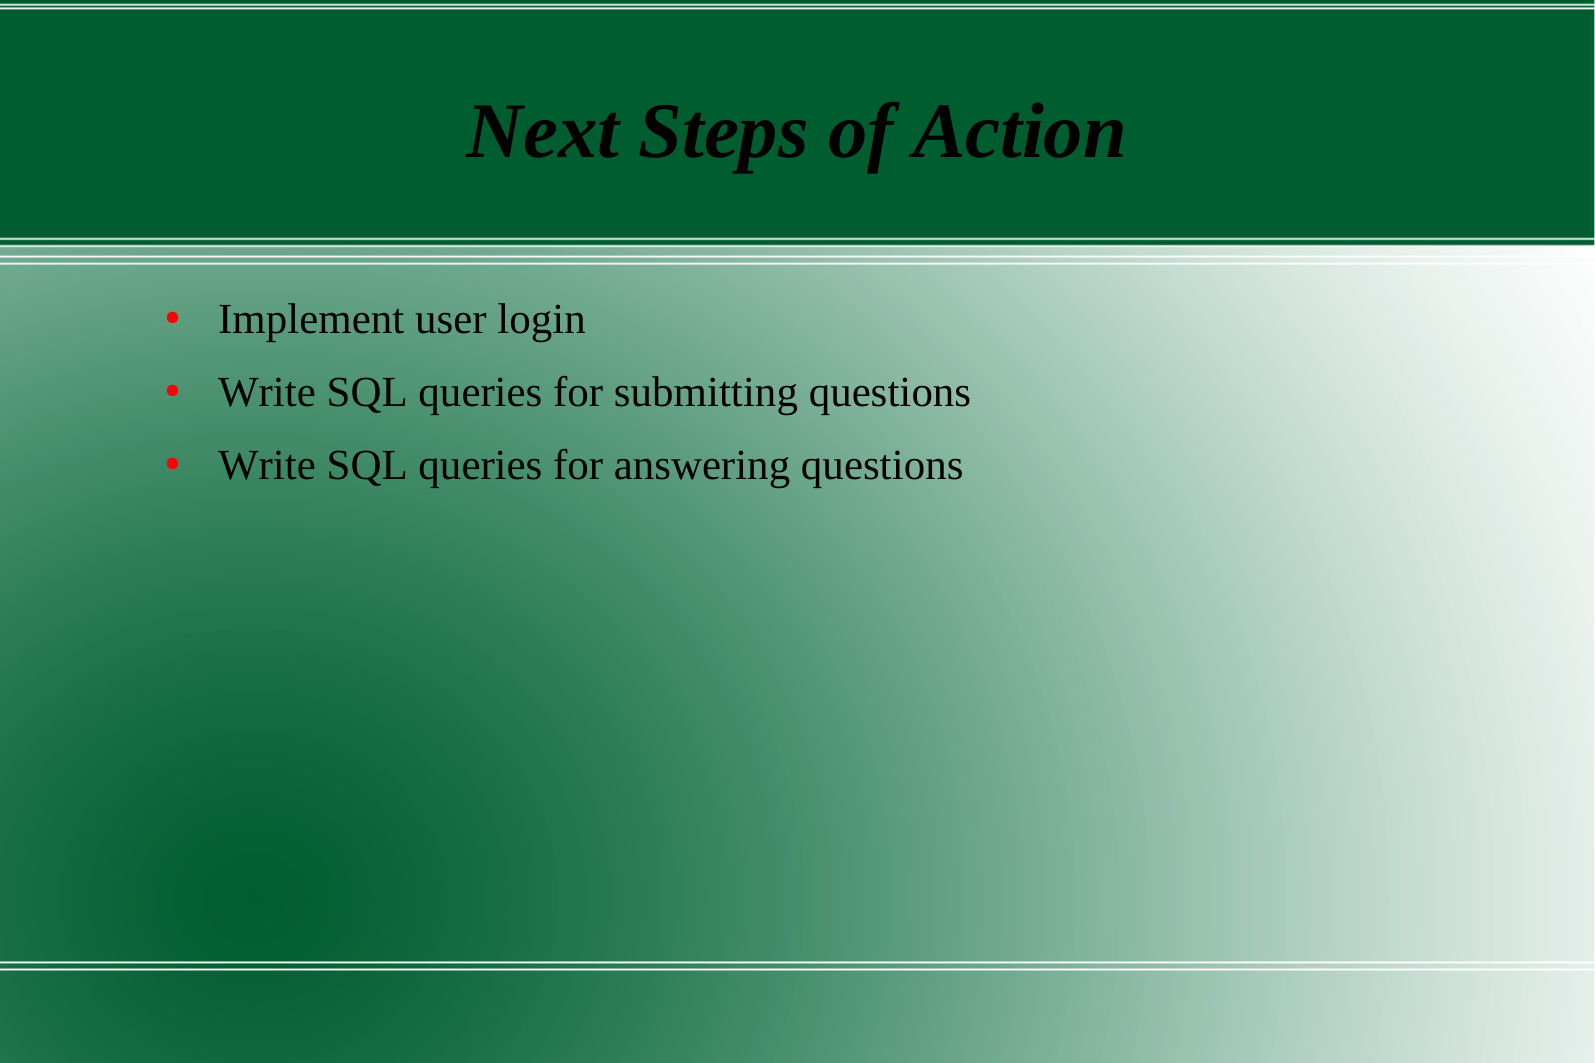

# Next Steps of Action
Implement user login
Write SQL queries for submitting questions
Write SQL queries for answering questions